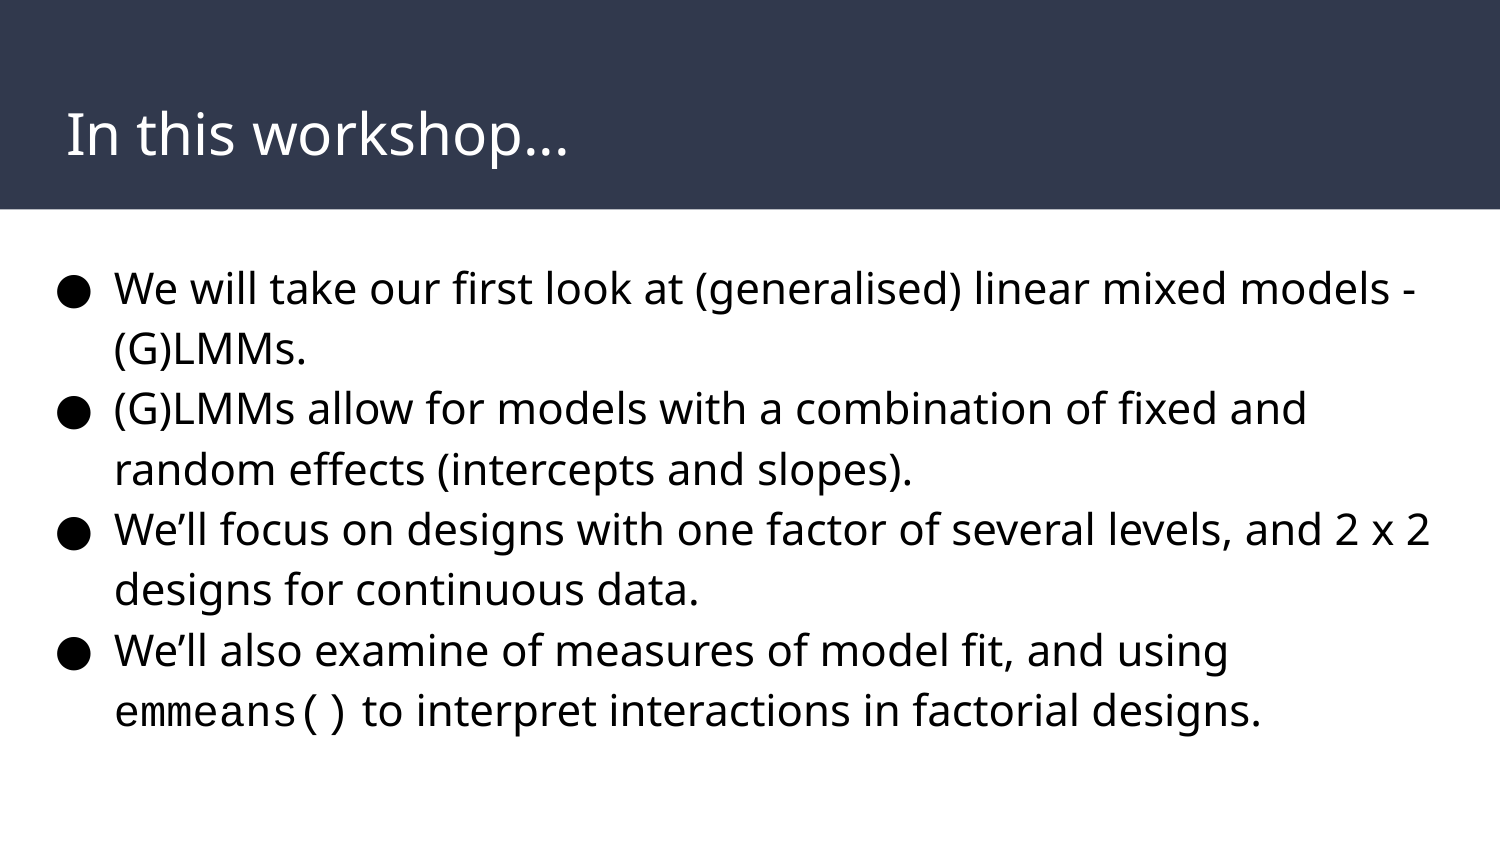

# In this workshop...
We will take our first look at (generalised) linear mixed models - (G)LMMs.
(G)LMMs allow for models with a combination of fixed and random effects (intercepts and slopes).
We’ll focus on designs with one factor of several levels, and 2 x 2 designs for continuous data.
We’ll also examine of measures of model fit, and using emmeans() to interpret interactions in factorial designs.